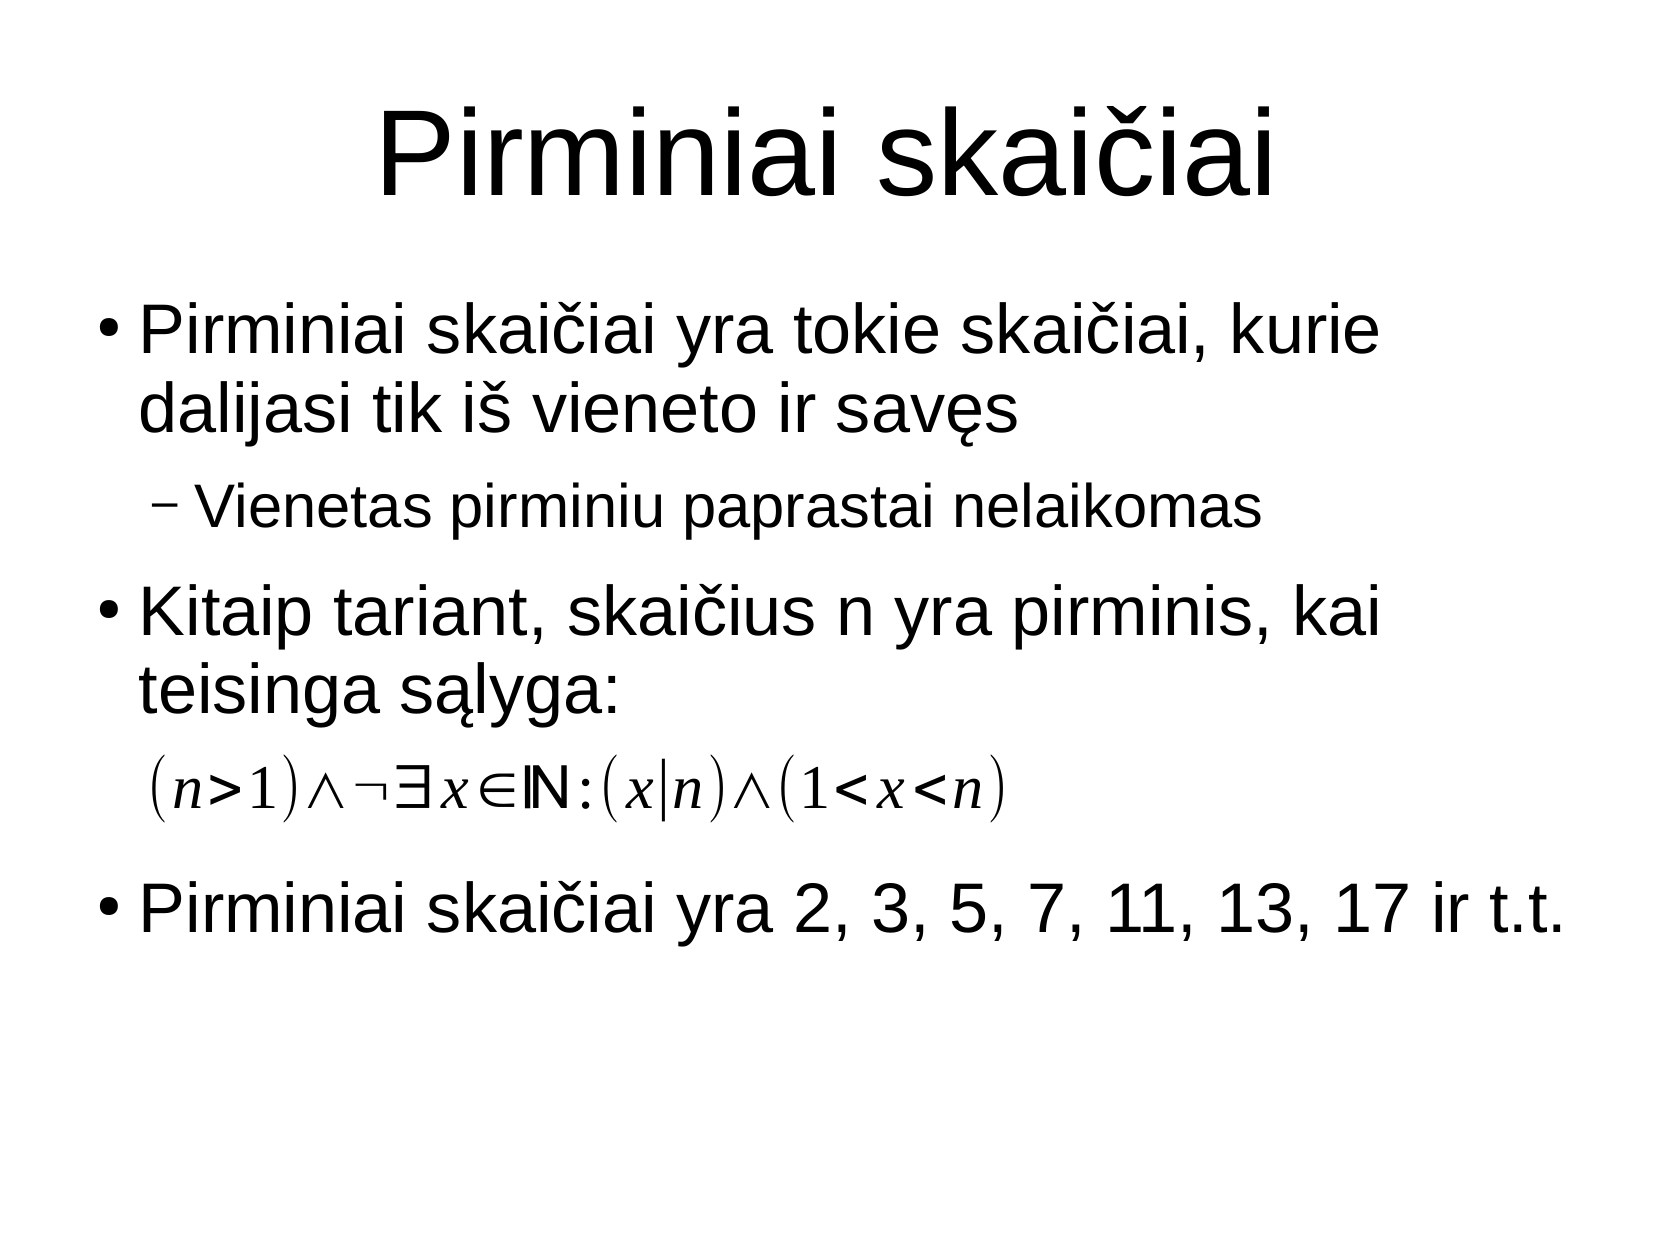

# Pirminiai skaičiai
Pirminiai skaičiai yra tokie skaičiai, kurie dalijasi tik iš vieneto ir savęs
Vienetas pirminiu paprastai nelaikomas
Kitaip tariant, skaičius n yra pirminis, kai teisinga sąlyga:
Pirminiai skaičiai yra 2, 3, 5, 7, 11, 13, 17 ir t.t.